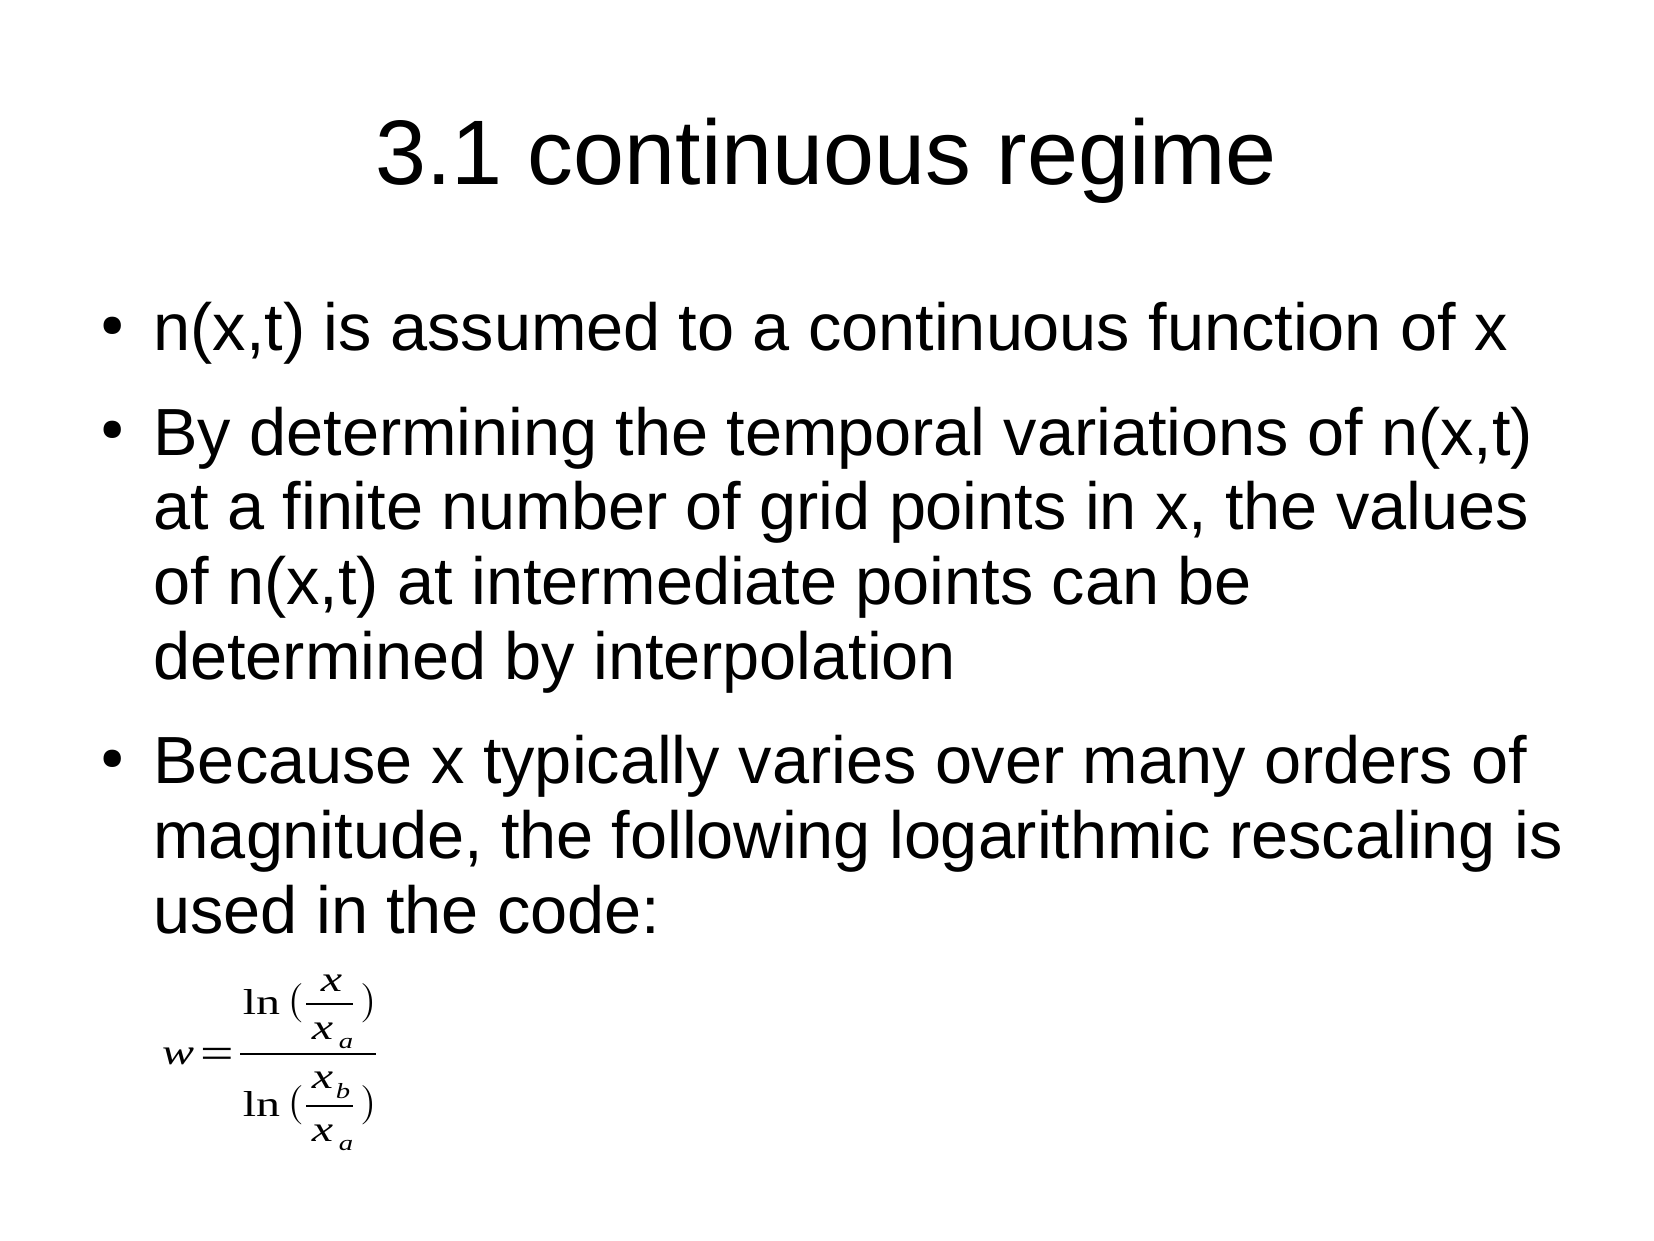

# 3.1 continuous regime
n(x,t) is assumed to a continuous function of x
By determining the temporal variations of n(x,t) at a finite number of grid points in x, the values of n(x,t) at intermediate points can be determined by interpolation
Because x typically varies over many orders of magnitude, the following logarithmic rescaling is used in the code: